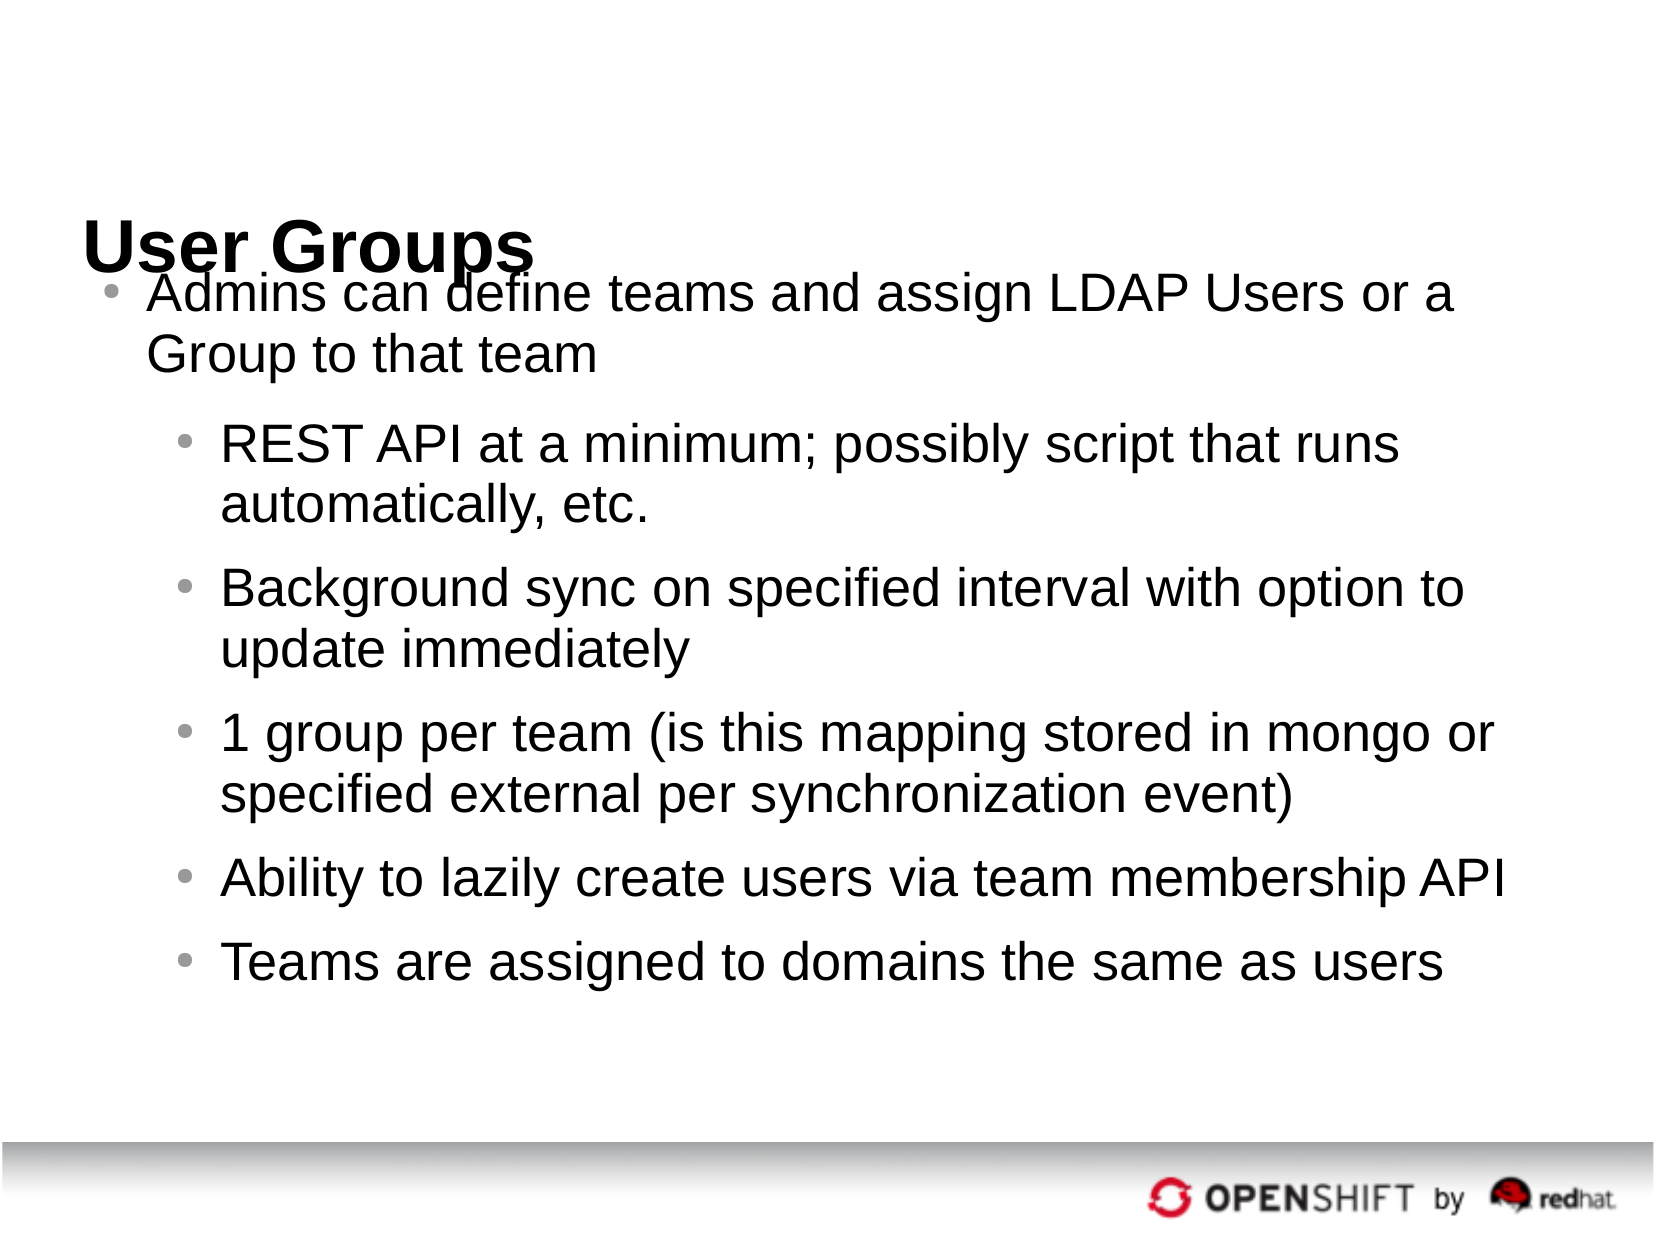

# User Groups
Admins can define teams and assign LDAP Users or a Group to that team
REST API at a minimum; possibly script that runs automatically, etc.
Background sync on specified interval with option to update immediately
1 group per team (is this mapping stored in mongo or specified external per synchronization event)
Ability to lazily create users via team membership API
Teams are assigned to domains the same as users